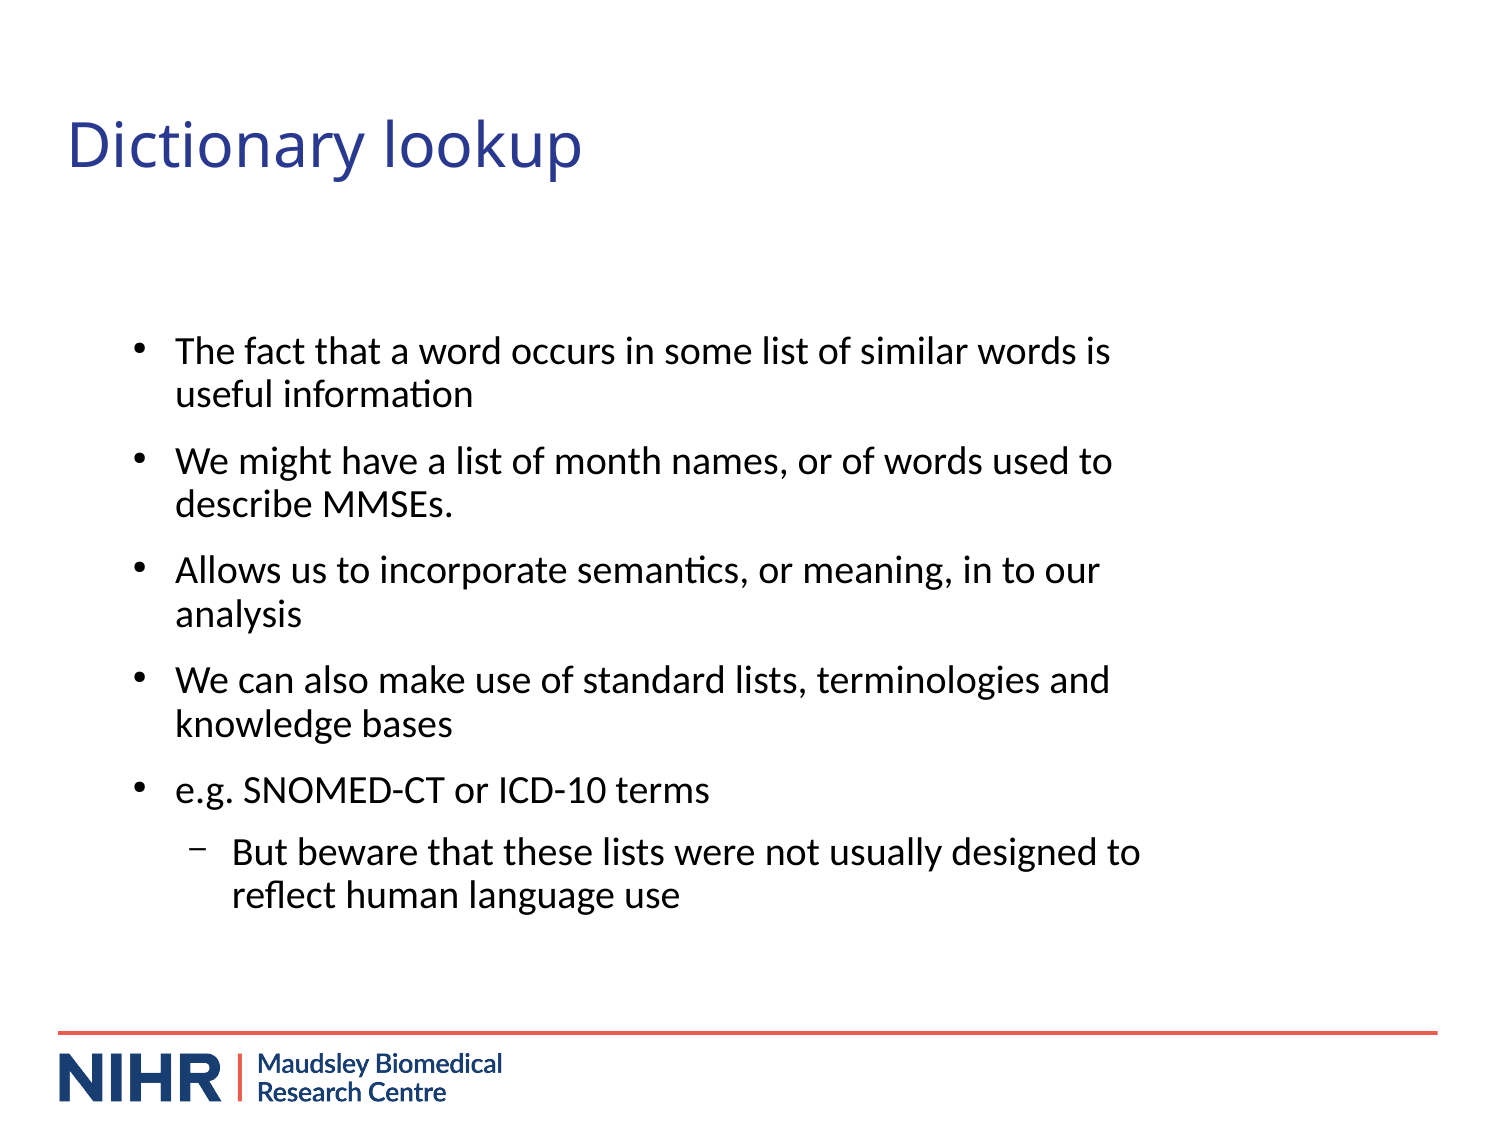

Dictionary lookup
# The fact that a word occurs in some list of similar words is useful information
We might have a list of month names, or of words used to describe MMSEs.
Allows us to incorporate semantics, or meaning, in to our analysis
We can also make use of standard lists, terminologies and knowledge bases
e.g. SNOMED-CT or ICD-10 terms
But beware that these lists were not usually designed to reflect human language use